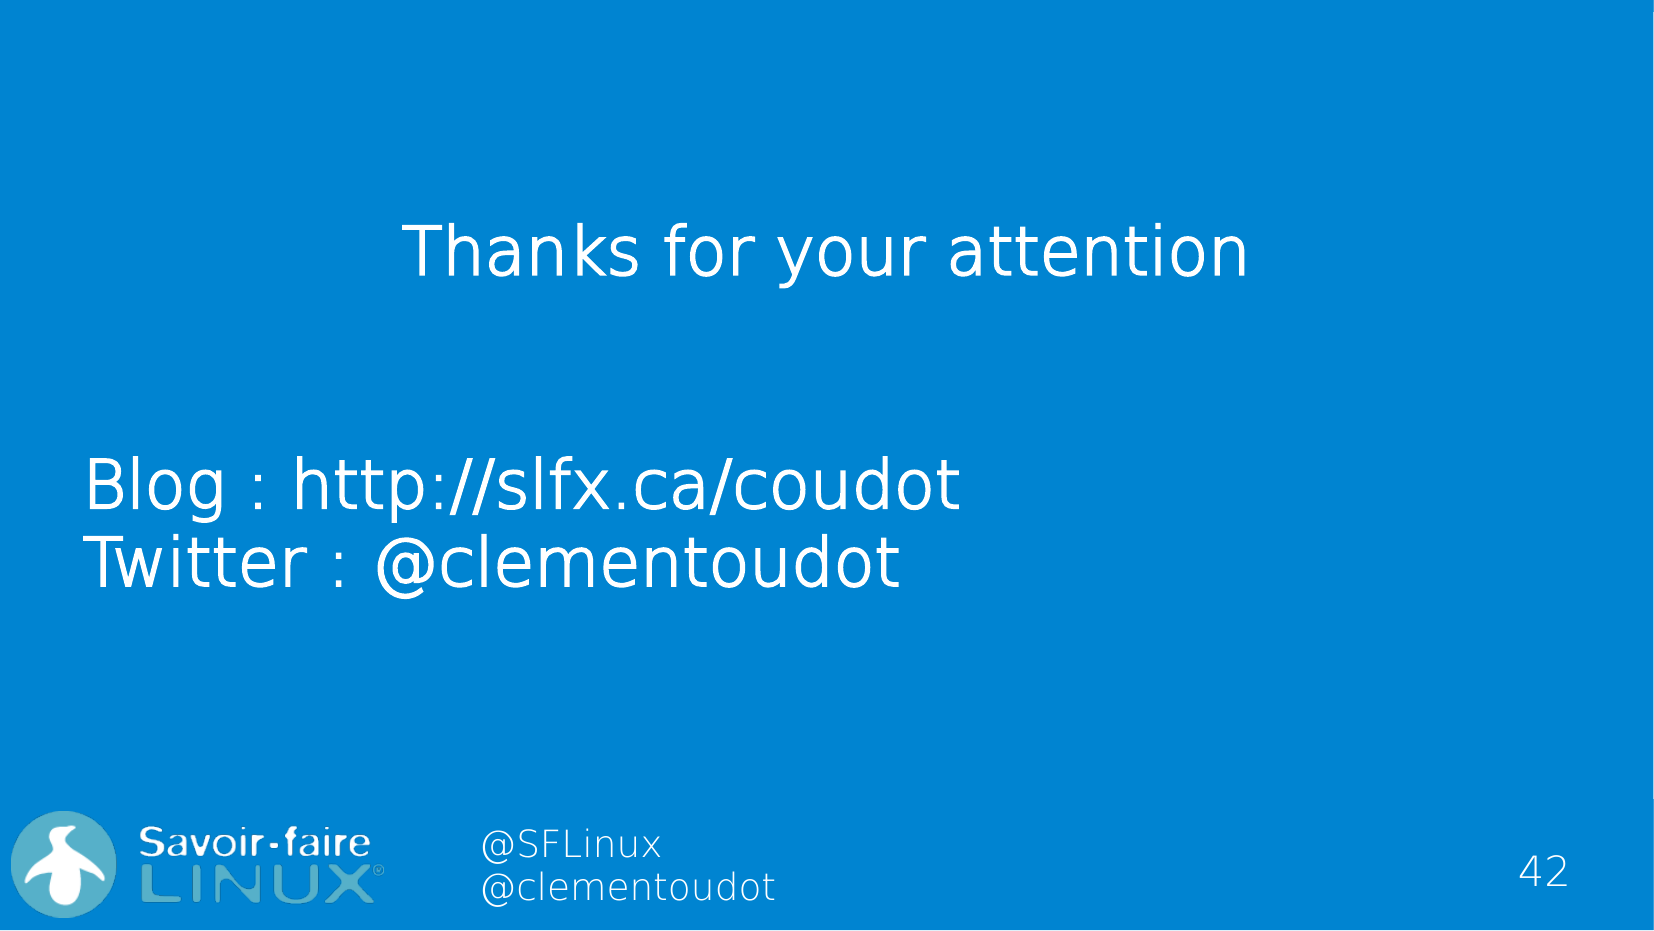

# Thanks for your attention
Blog : http://slfx.ca/coudot
Twitter : @clementoudot
42